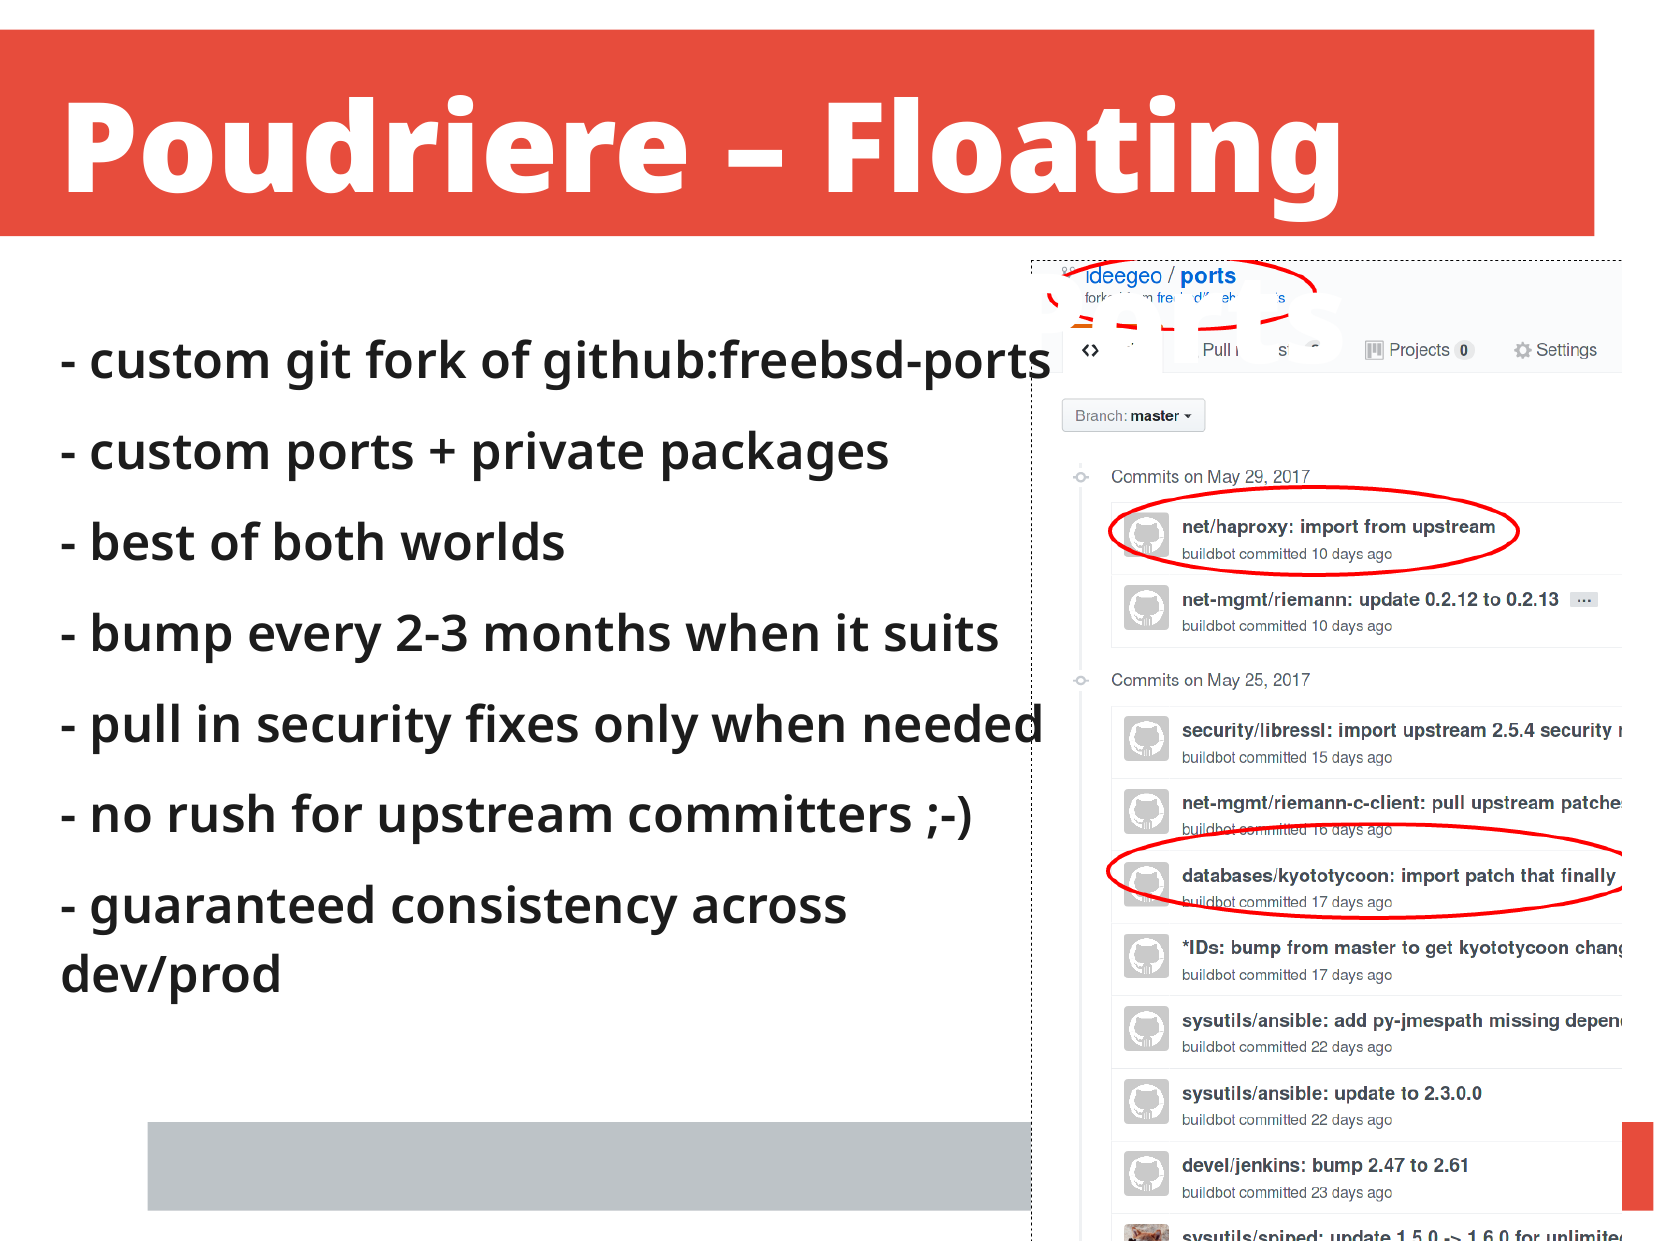

# Poudriere – Floating Ports
- custom git fork of github:freebsd-ports
- custom ports + private packages
- best of both worlds
- bump every 2-3 months when it suits
- pull in security fixes only when needed
- no rush for upstream committers ;-)
- guaranteed consistency across dev/prod